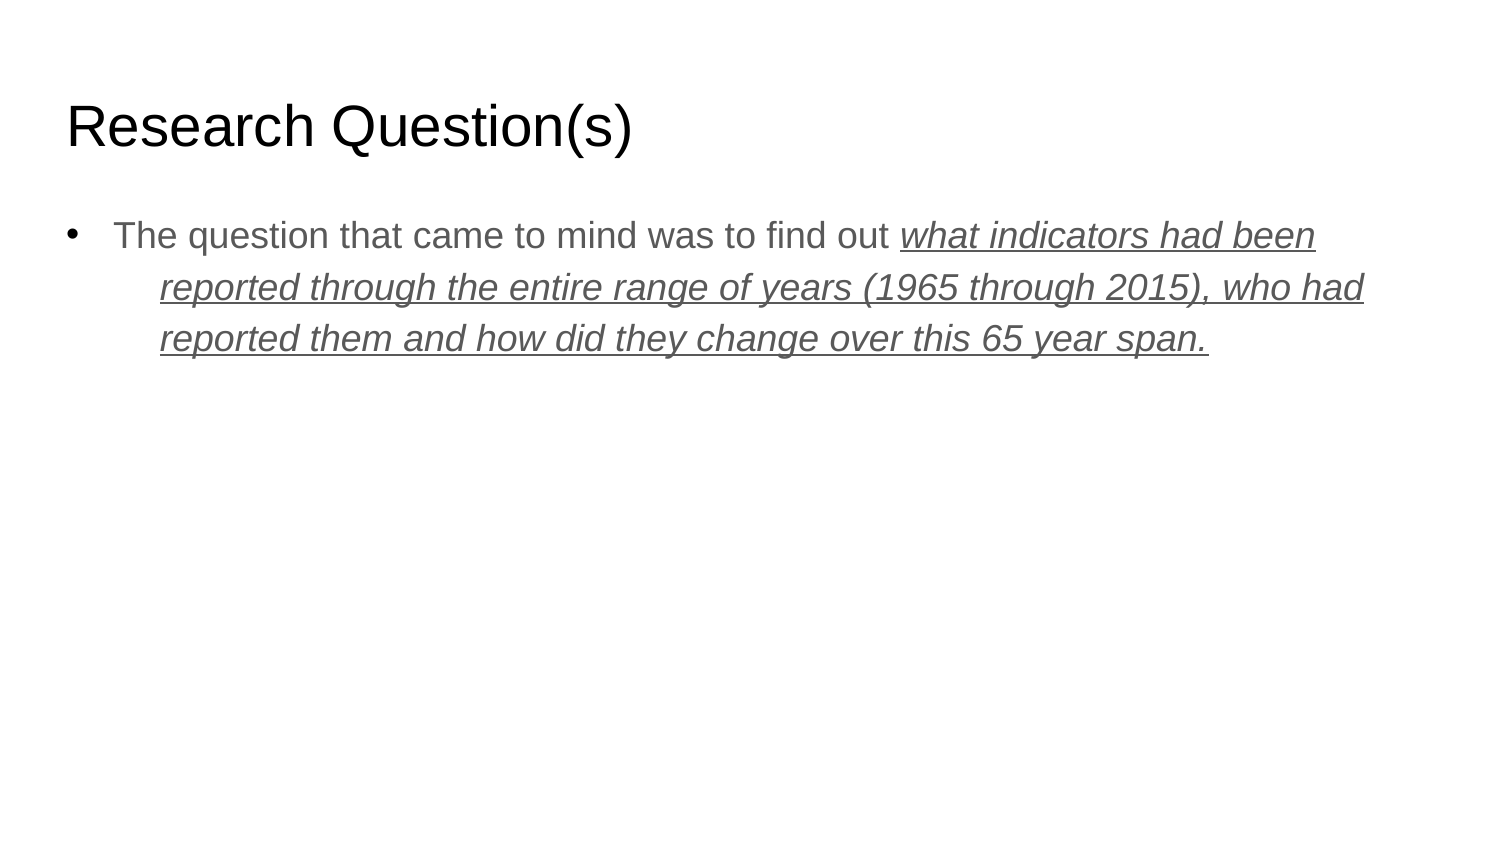

# Research Question(s)
The question that came to mind was to find out what indicators had been reported through the entire range of years (1965 through 2015), who had reported them and how did they change over this 65 year span.